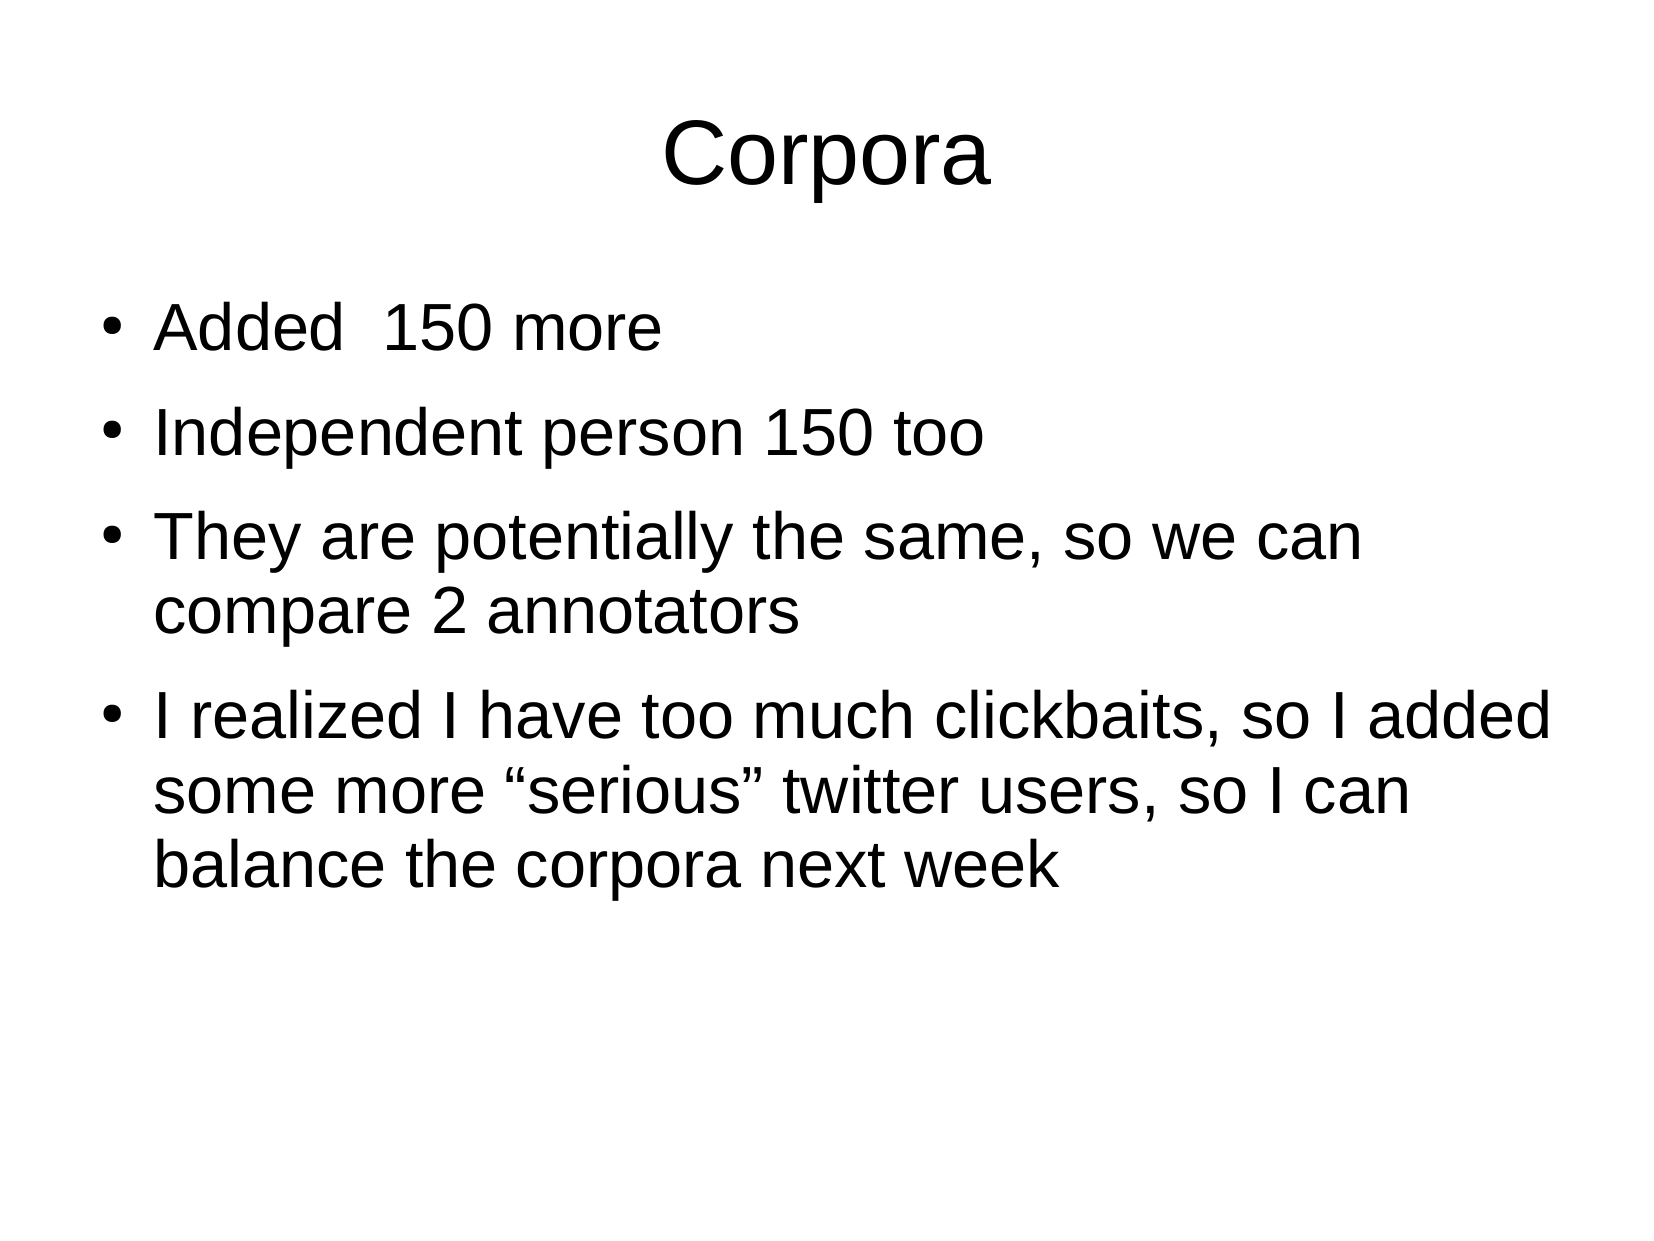

# Corpora
Added 150 more
Independent person 150 too
They are potentially the same, so we can compare 2 annotators
I realized I have too much clickbaits, so I added some more “serious” twitter users, so I can balance the corpora next week